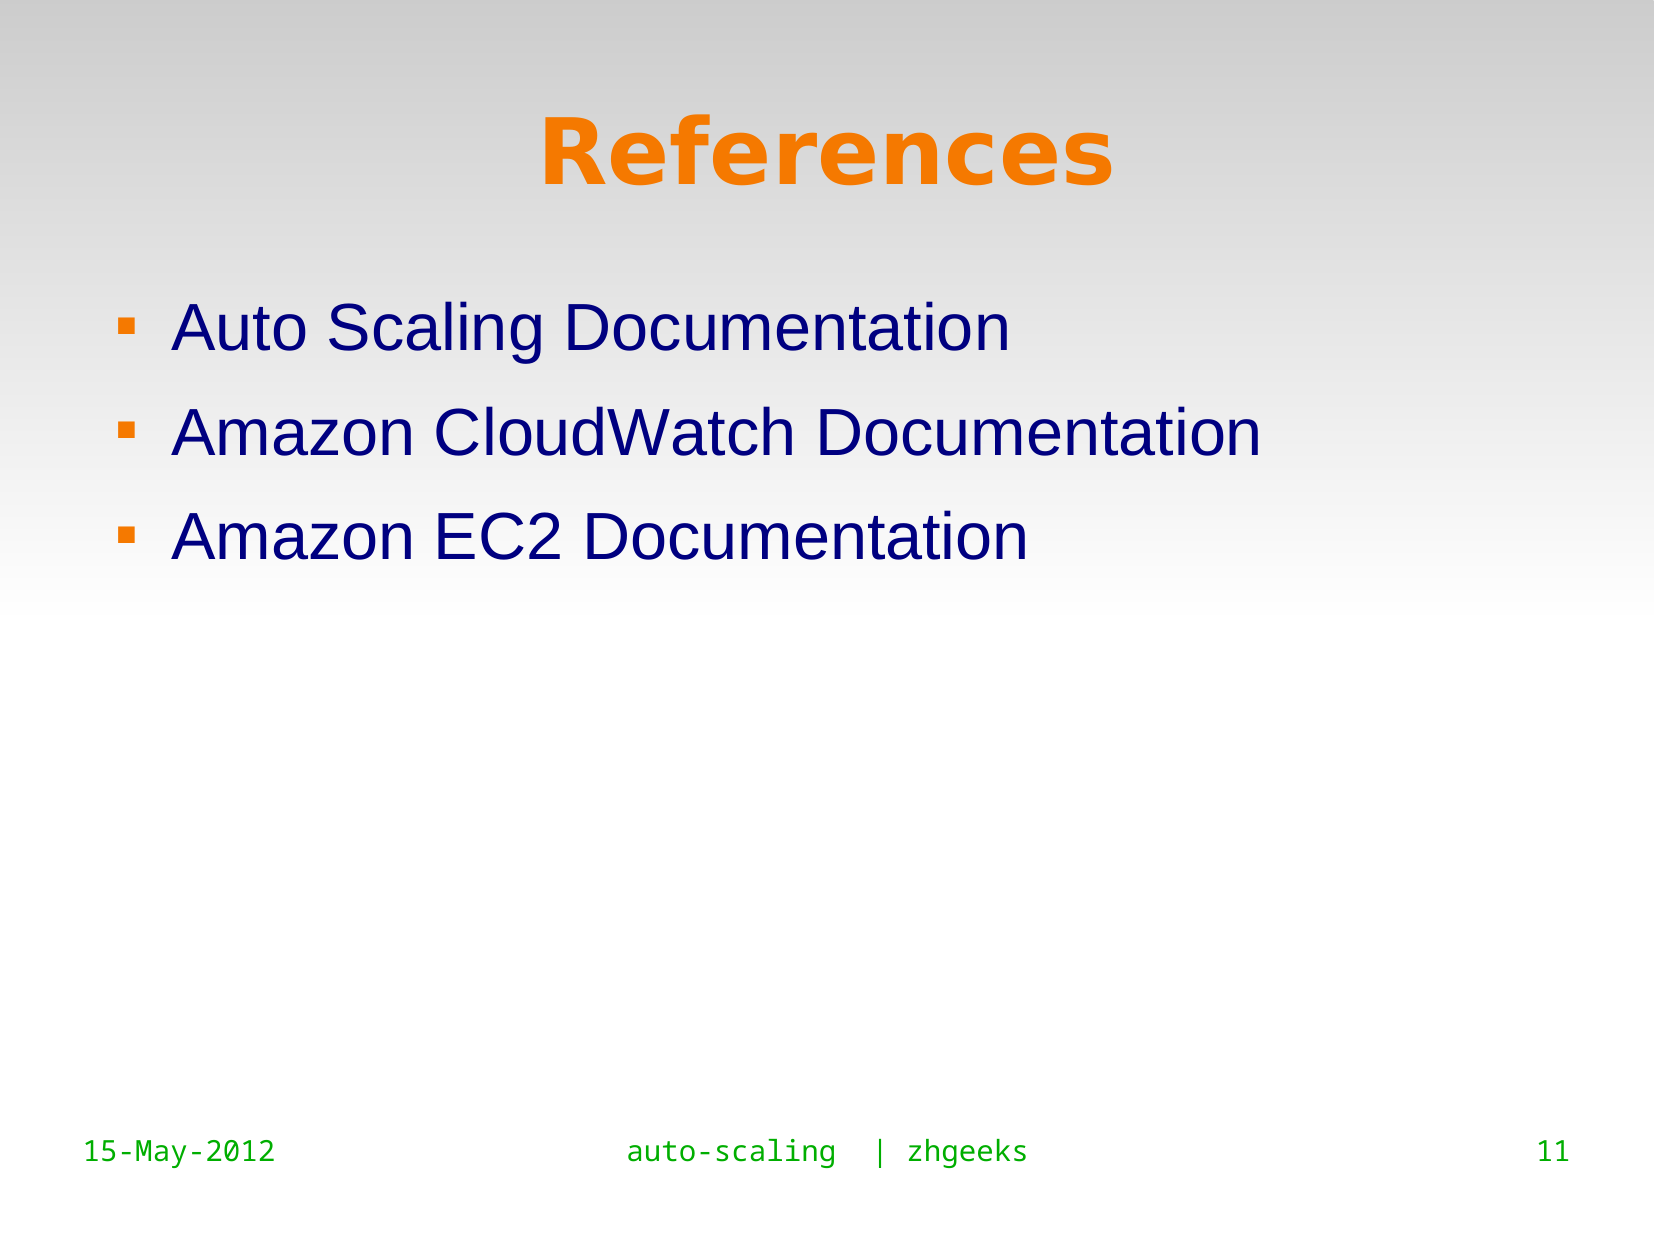

# References
Auto Scaling Documentation
Amazon CloudWatch Documentation
Amazon EC2 Documentation
15-May-2012
auto-scaling | zhgeeks
11